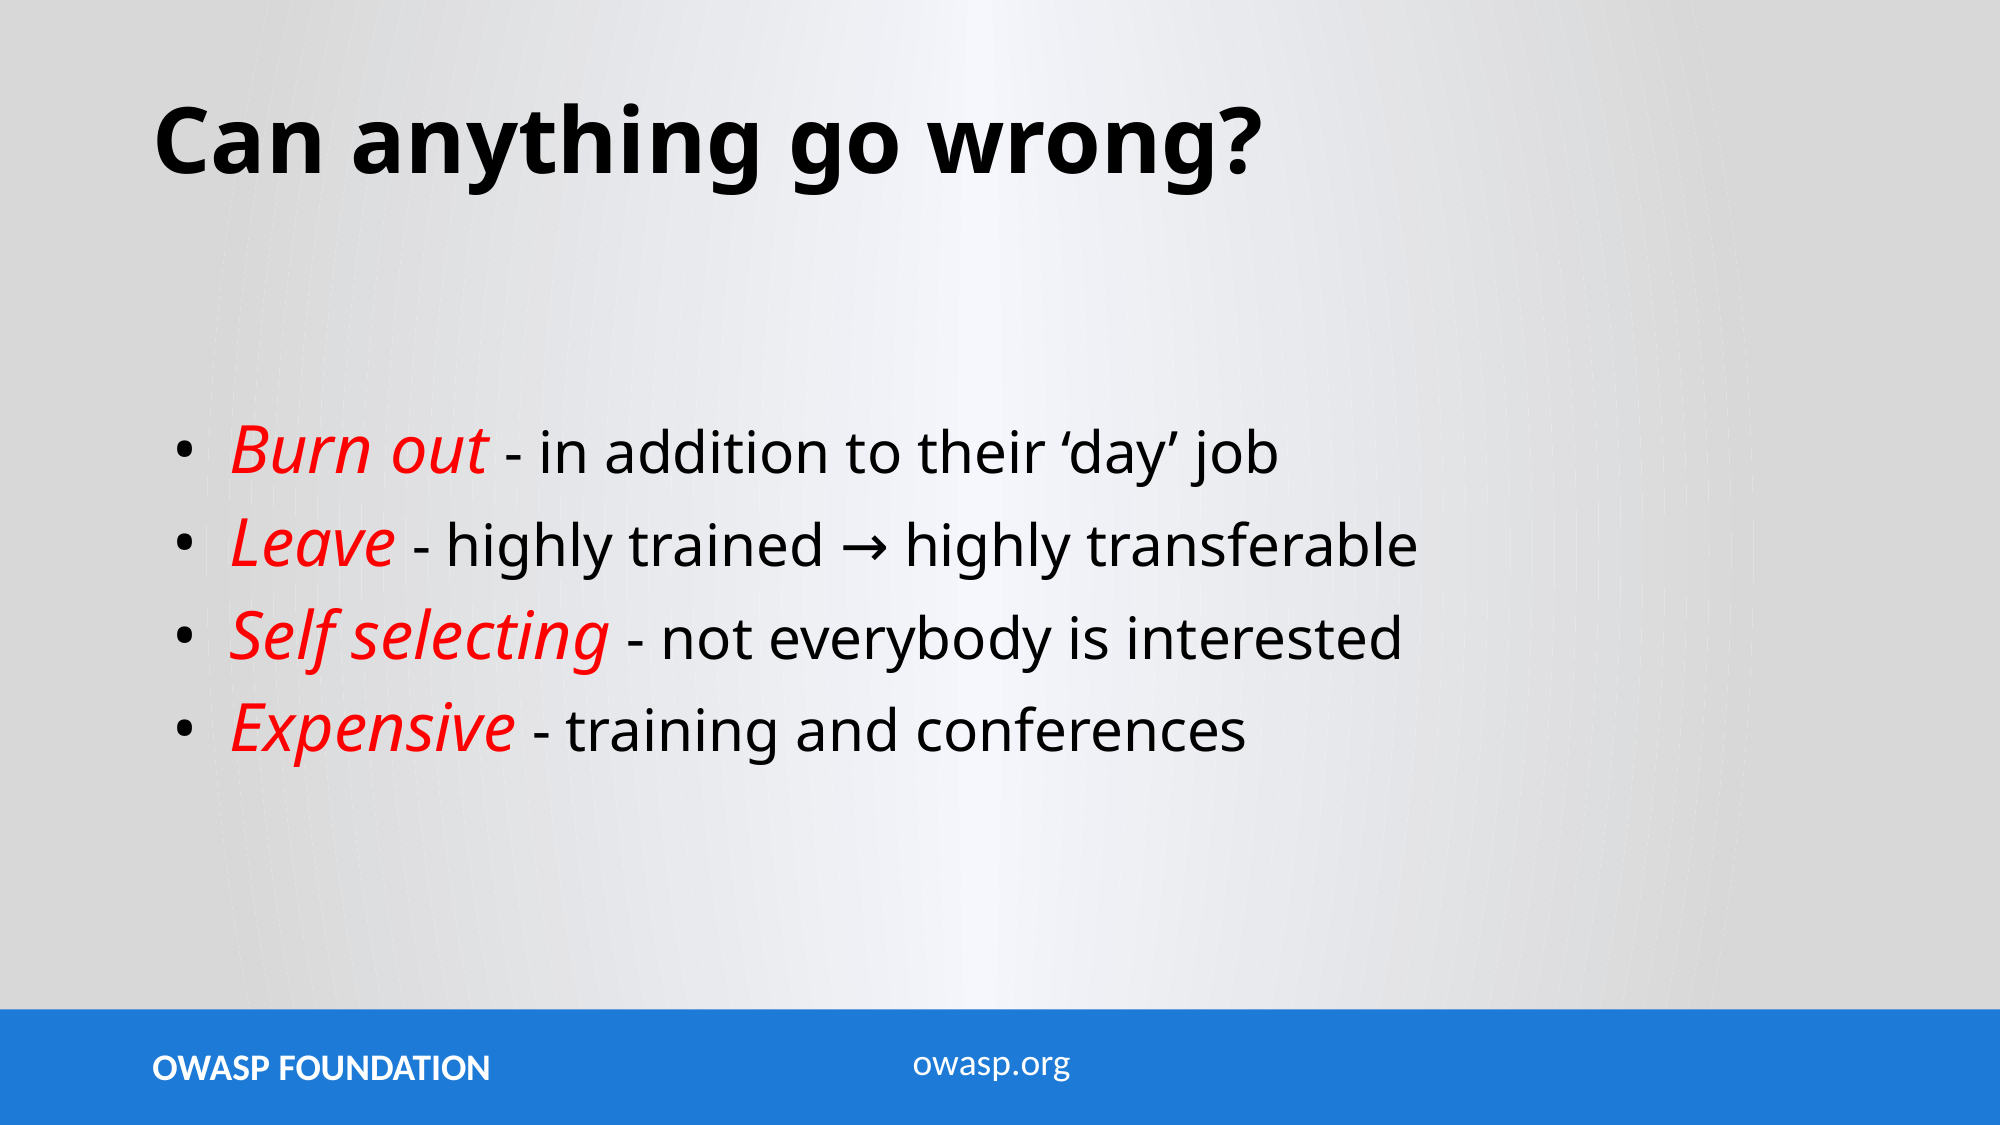

# Can anything go wrong?
Burn out - in addition to their ‘day’ job
Leave - highly trained → highly transferable
Self selecting - not everybody is interested
Expensive - training and conferences